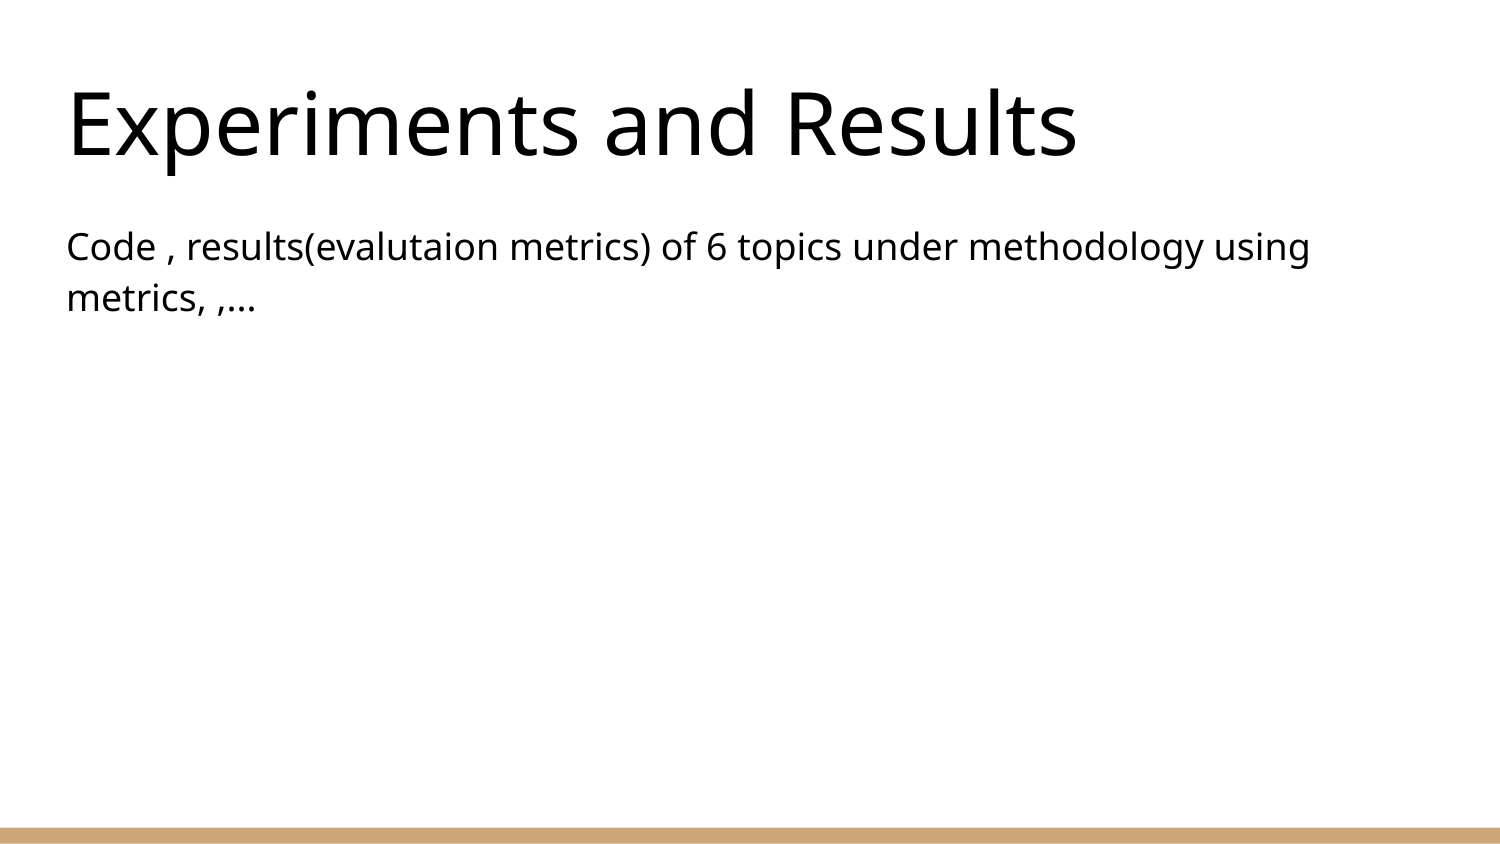

# Experiments and Results
Code , results(evalutaion metrics) of 6 topics under methodology using metrics, ,...